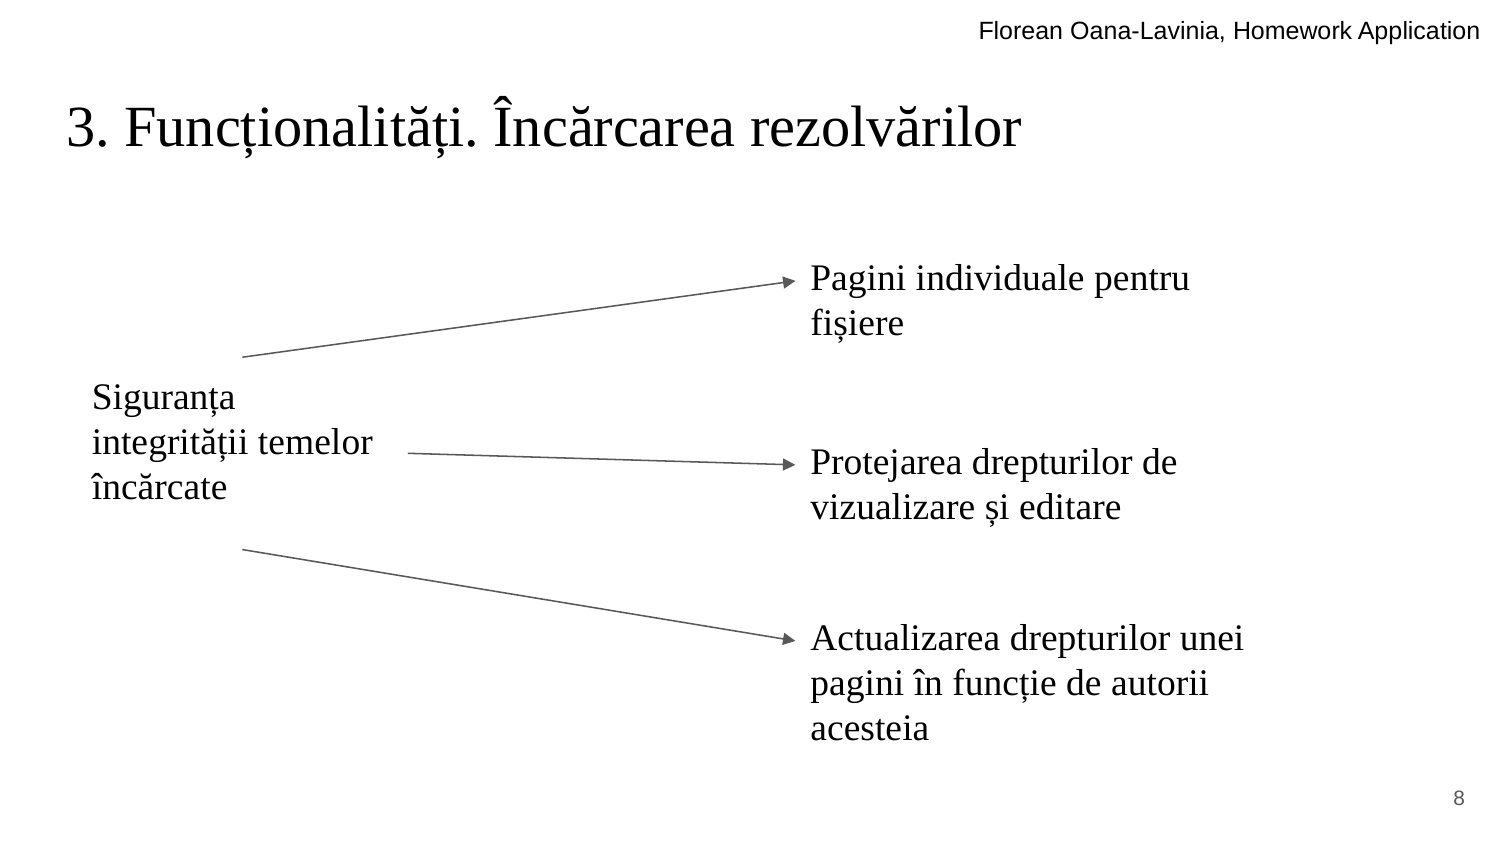

Florean Oana-Lavinia, Homework Application
# 3. Funcționalități. Încărcarea rezolvărilor
Pagini individuale pentru fișiere
Siguranța integrității temelor încărcate
Protejarea drepturilor de vizualizare și editare
Actualizarea drepturilor unei pagini în funcție de autorii acesteia